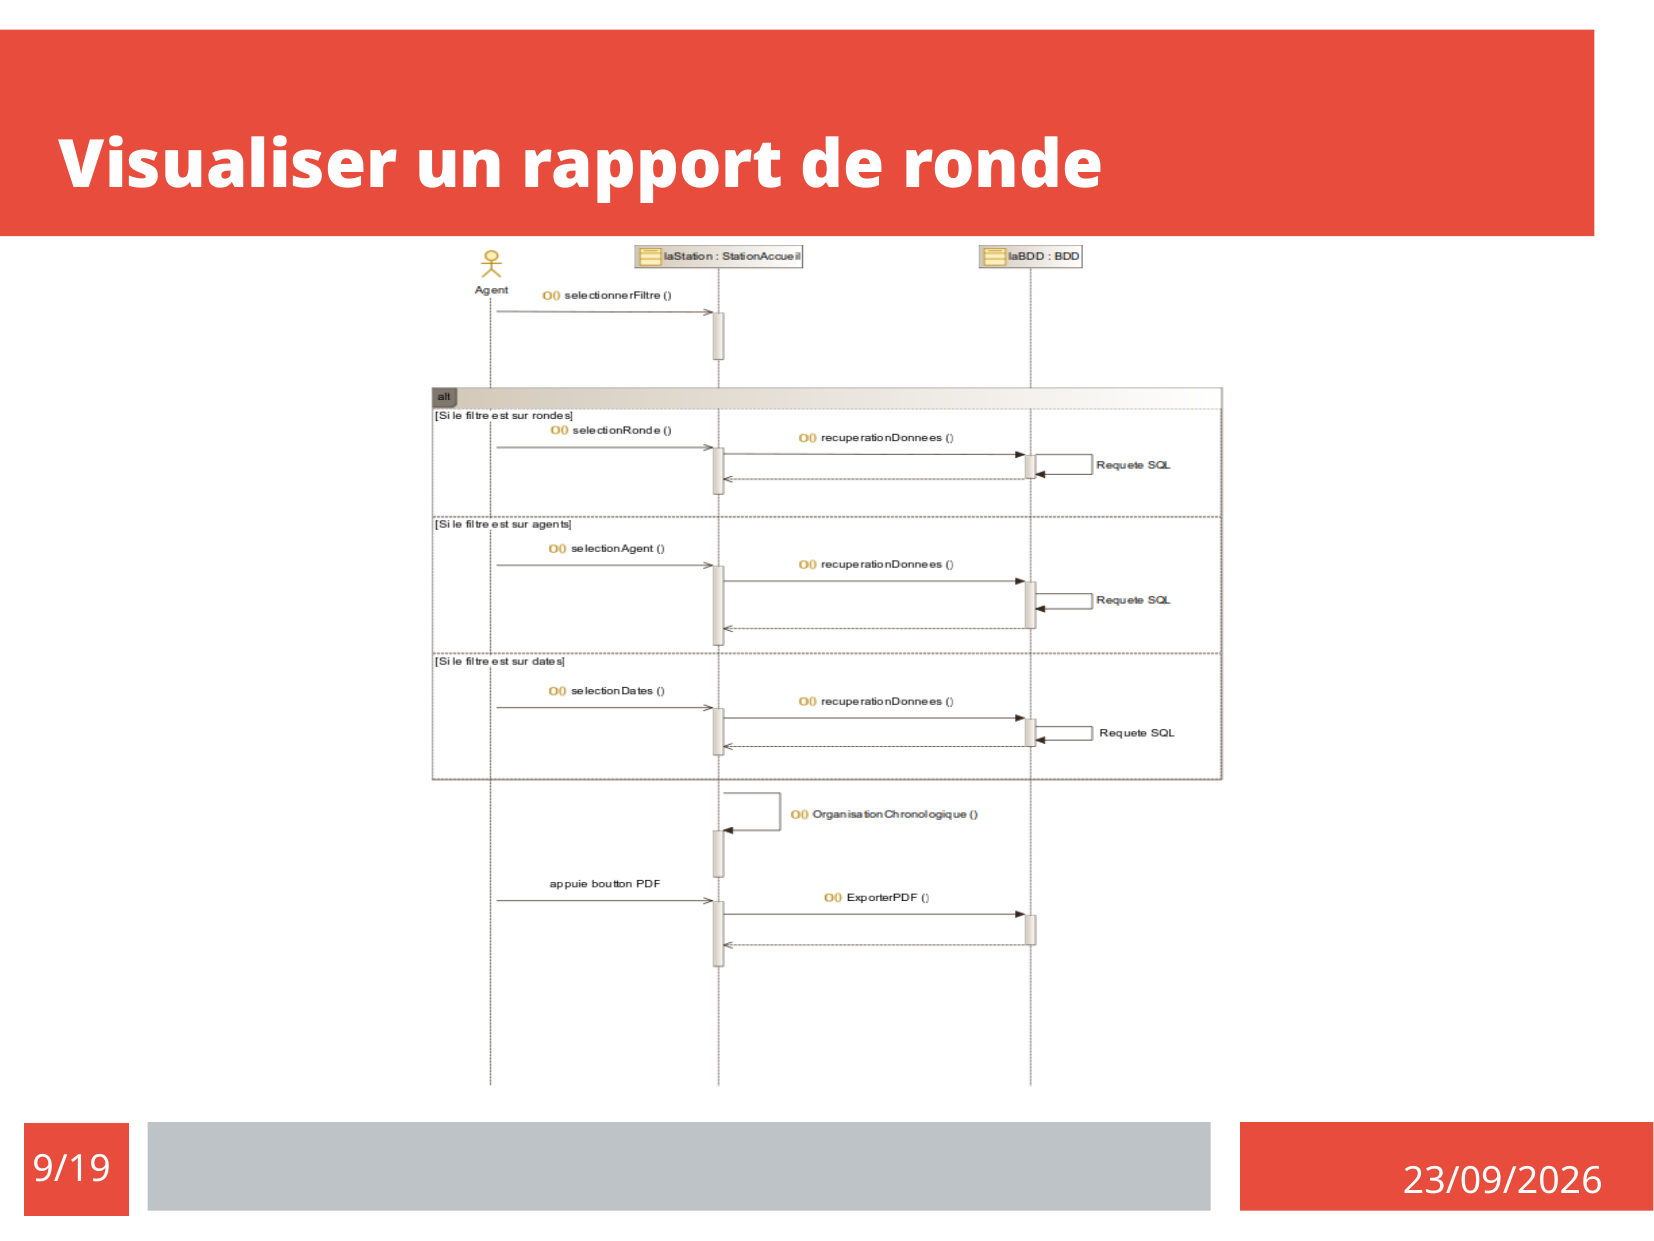

# Visualiser un rapport de ronde
9